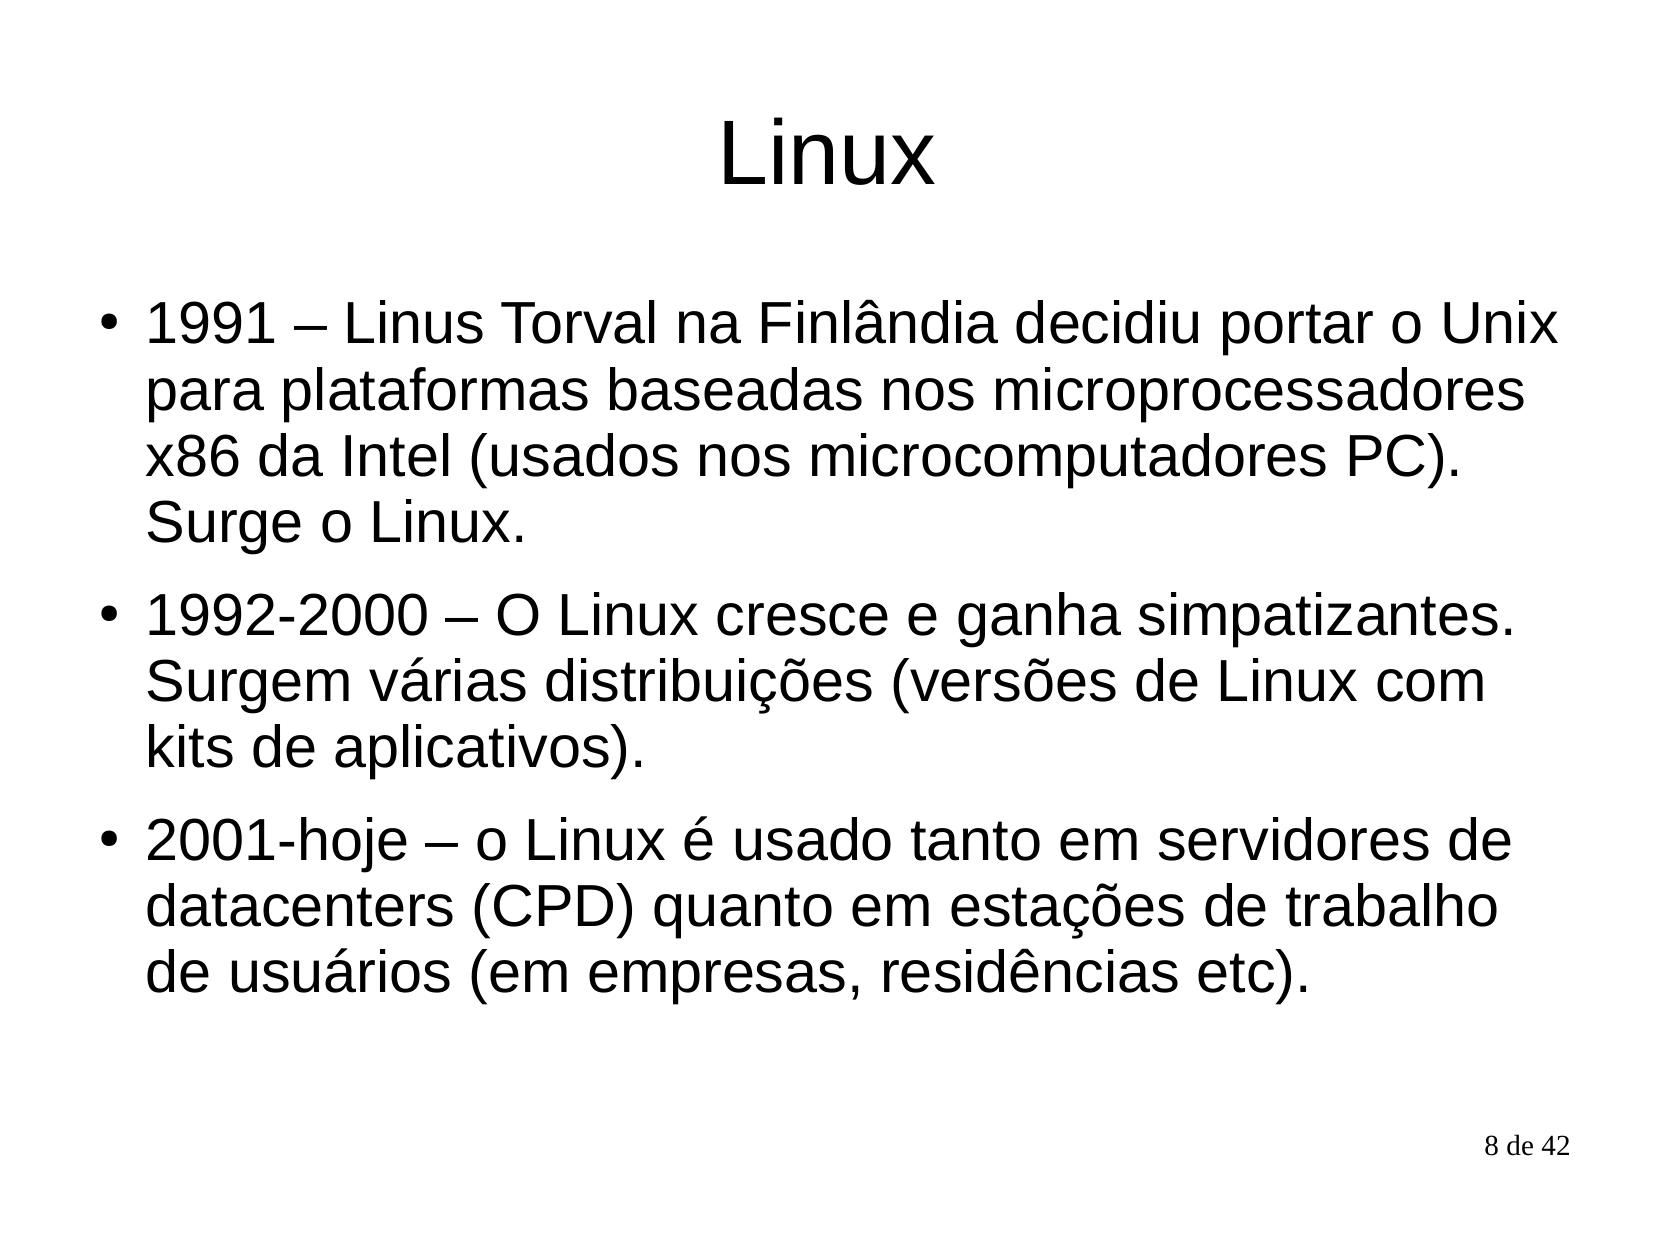

# Linux
1991 – Linus Torval na Finlândia decidiu portar o Unix para plataformas baseadas nos microprocessadores x86 da Intel (usados nos microcomputadores PC). Surge o Linux.
1992-2000 – O Linux cresce e ganha simpatizantes. Surgem várias distribuições (versões de Linux com kits de aplicativos).
2001-hoje – o Linux é usado tanto em servidores de datacenters (CPD) quanto em estações de trabalho de usuários (em empresas, residências etc).
8